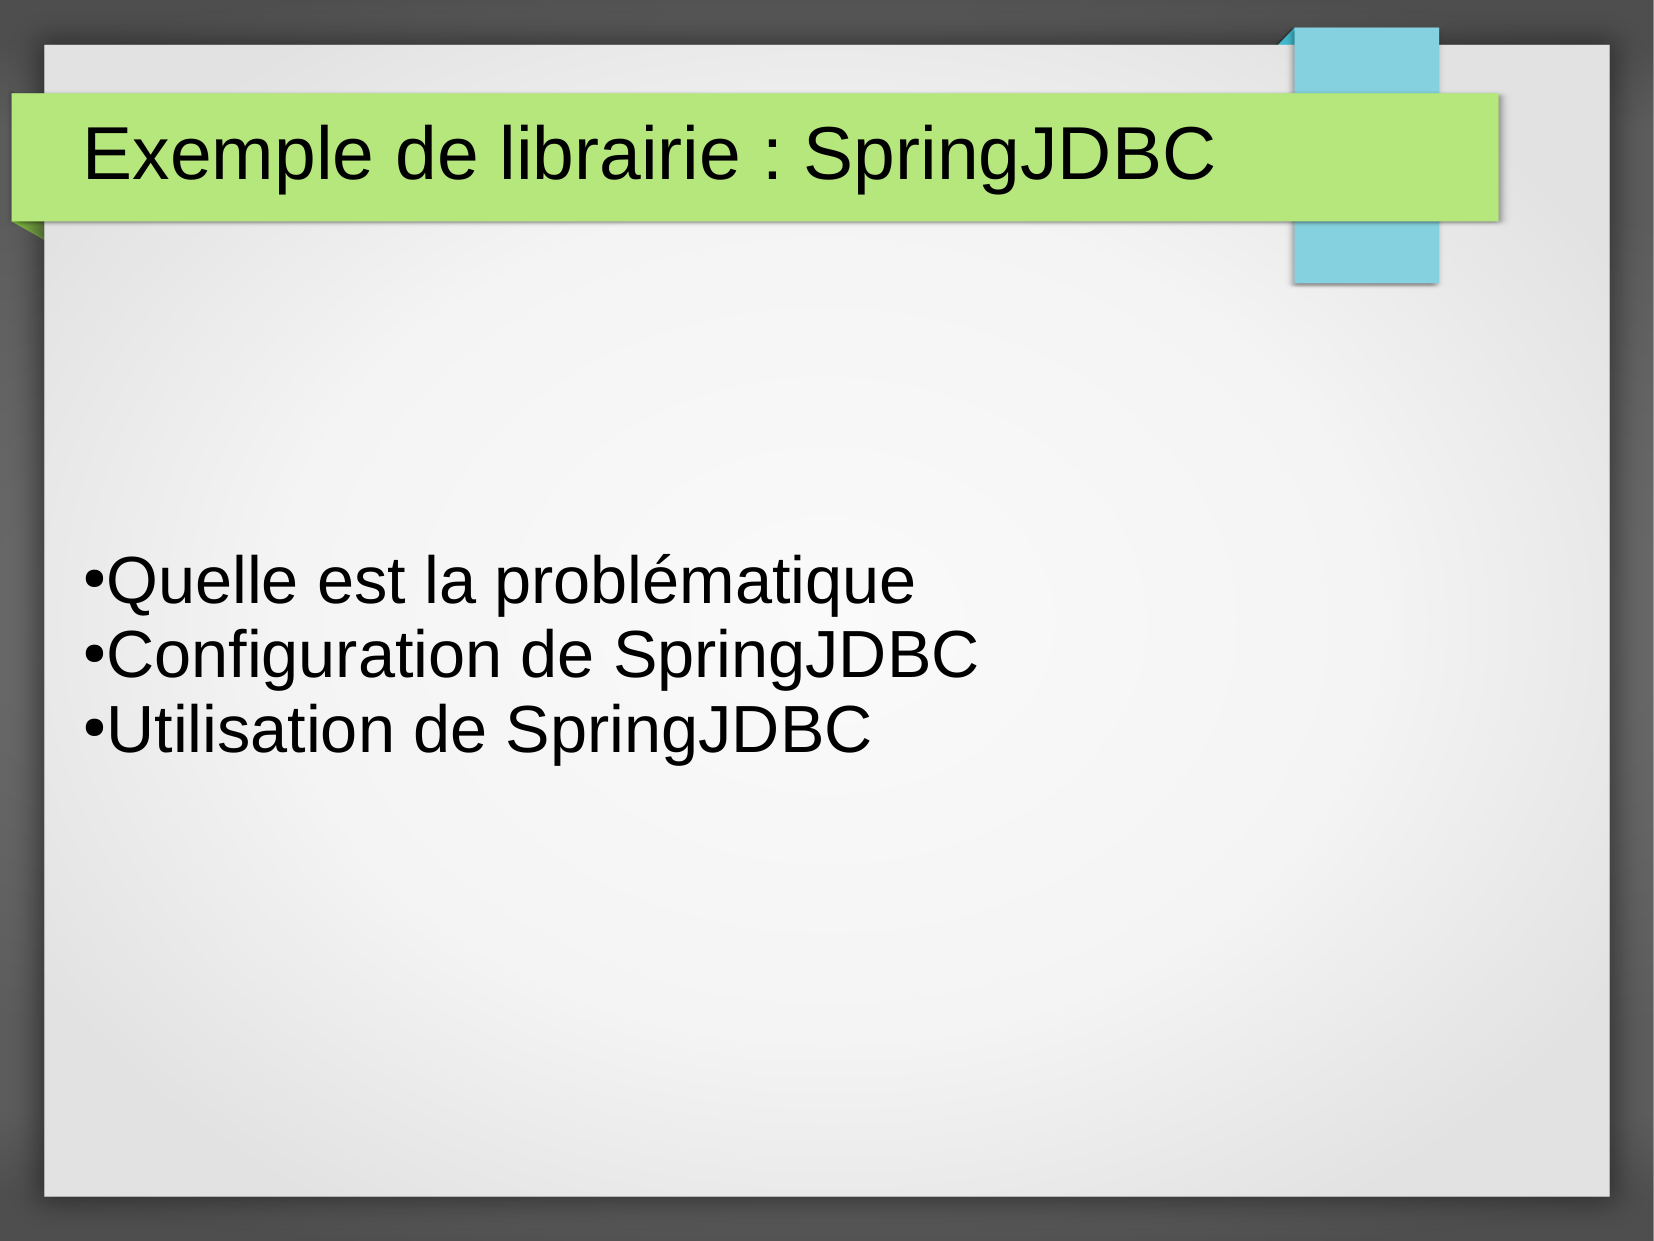

# Exemple de librairie : SpringJDBC
Quelle est la problématique
Configuration de SpringJDBC
Utilisation de SpringJDBC